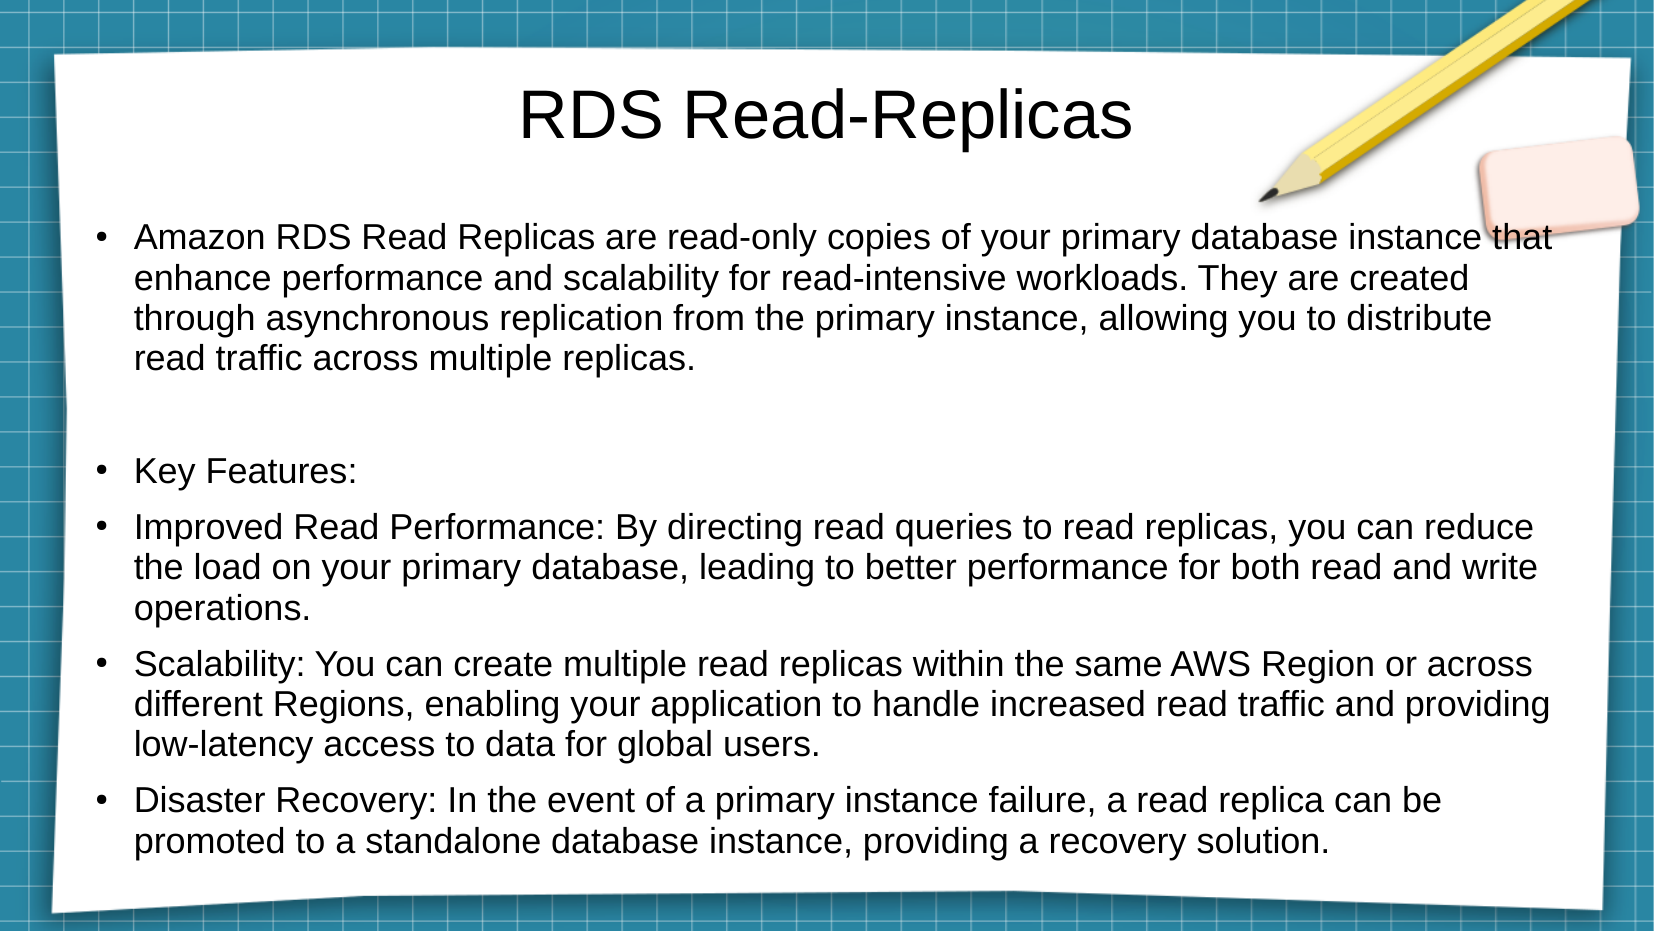

# RDS Read-Replicas
Amazon RDS Read Replicas are read-only copies of your primary database instance that enhance performance and scalability for read-intensive workloads. They are created through asynchronous replication from the primary instance, allowing you to distribute read traffic across multiple replicas.
Key Features:
Improved Read Performance: By directing read queries to read replicas, you can reduce the load on your primary database, leading to better performance for both read and write operations.
Scalability: You can create multiple read replicas within the same AWS Region or across different Regions, enabling your application to handle increased read traffic and providing low-latency access to data for global users.
Disaster Recovery: In the event of a primary instance failure, a read replica can be promoted to a standalone database instance, providing a recovery solution.